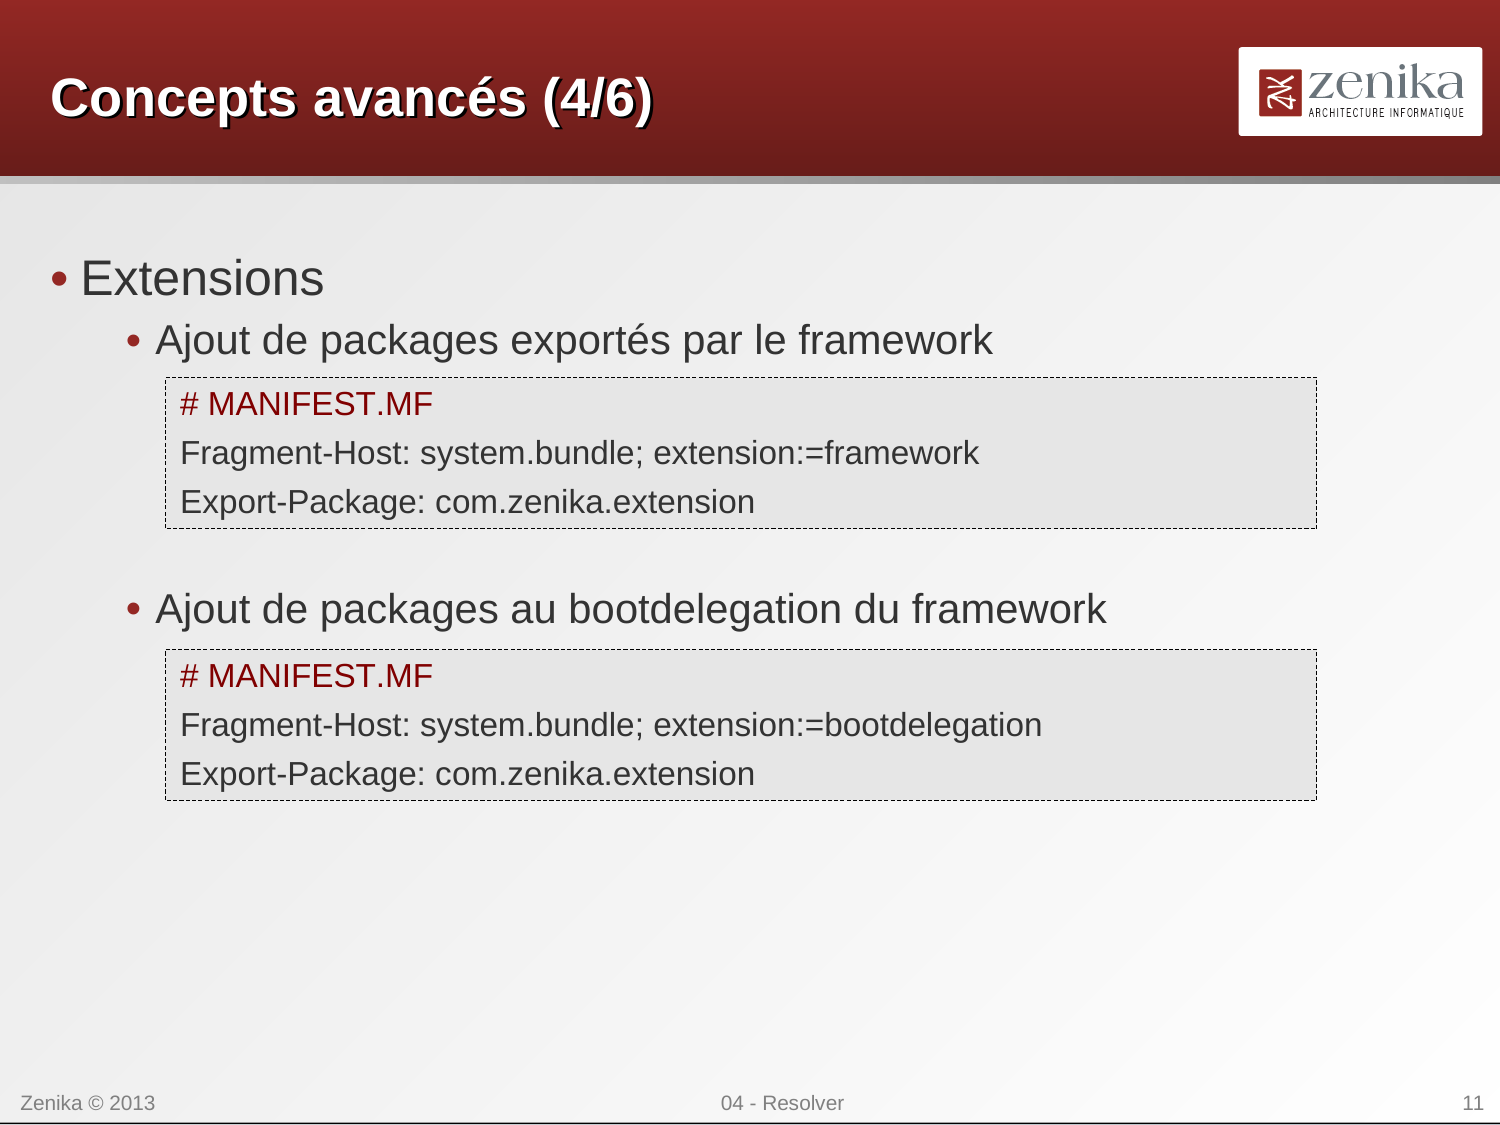

# Concepts avancés (4/6)
Extensions
Ajout de packages exportés par le framework
Ajout de packages au bootdelegation du framework
# MANIFEST.MF
Fragment-Host: system.bundle; extension:=framework
Export-Package: com.zenika.extension
# MANIFEST.MF
Fragment-Host: system.bundle; extension:=bootdelegation
Export-Package: com.zenika.extension